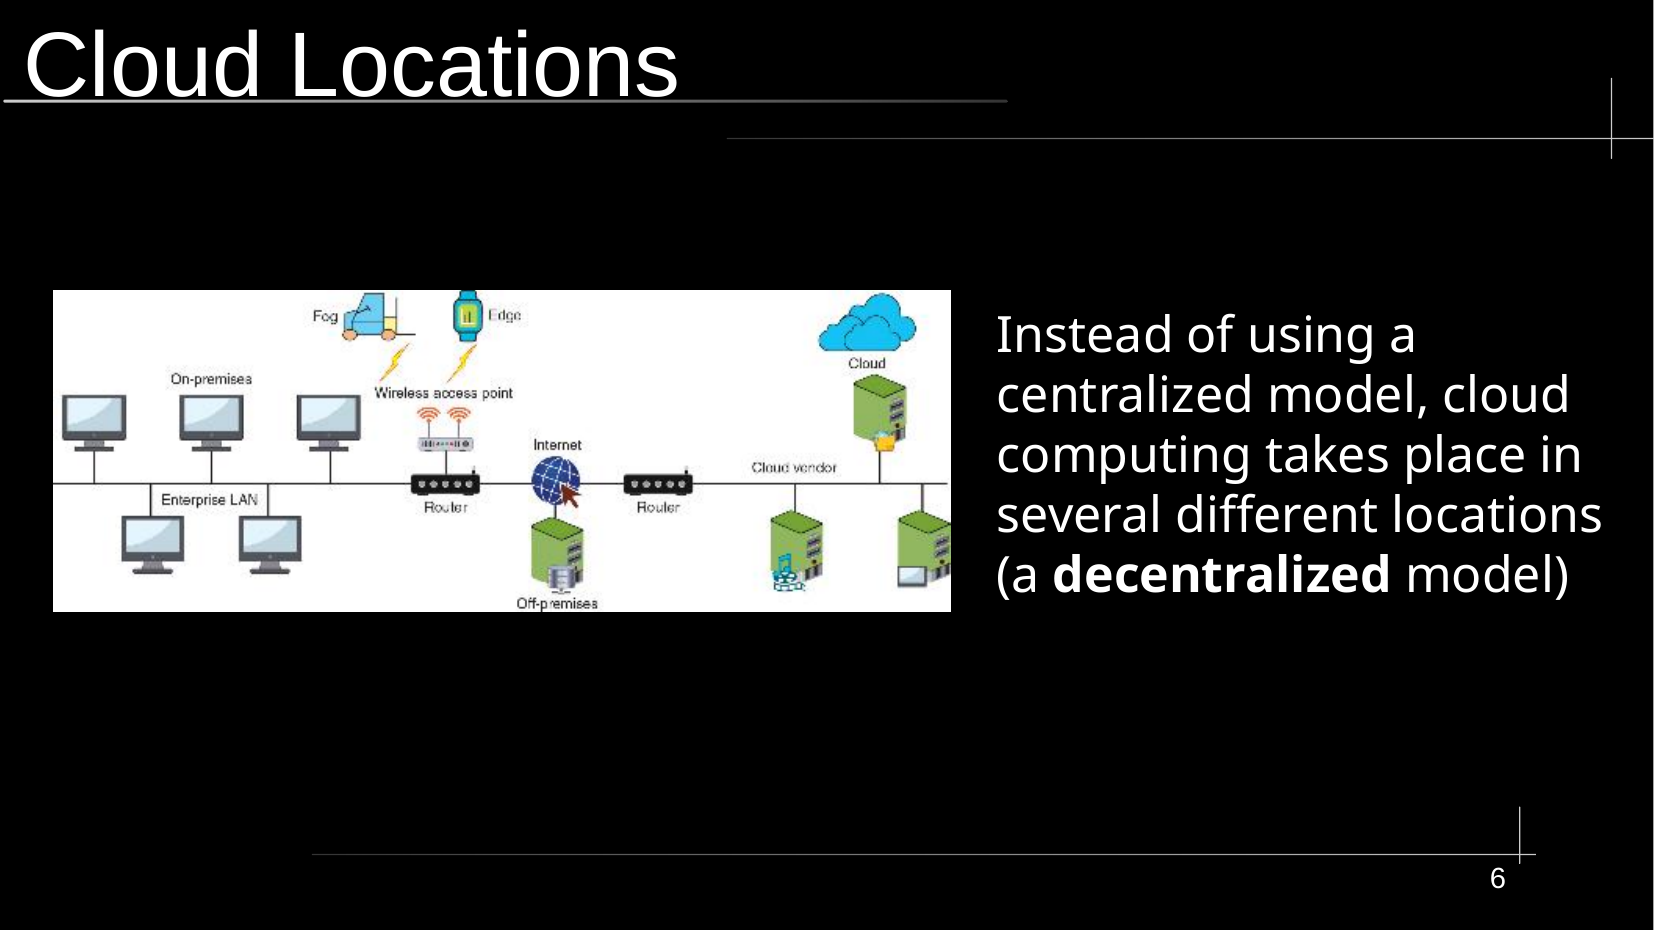

# Cloud Locations
Instead of using a centralized model, cloud computing takes place in several different locations (a decentralized model)
6